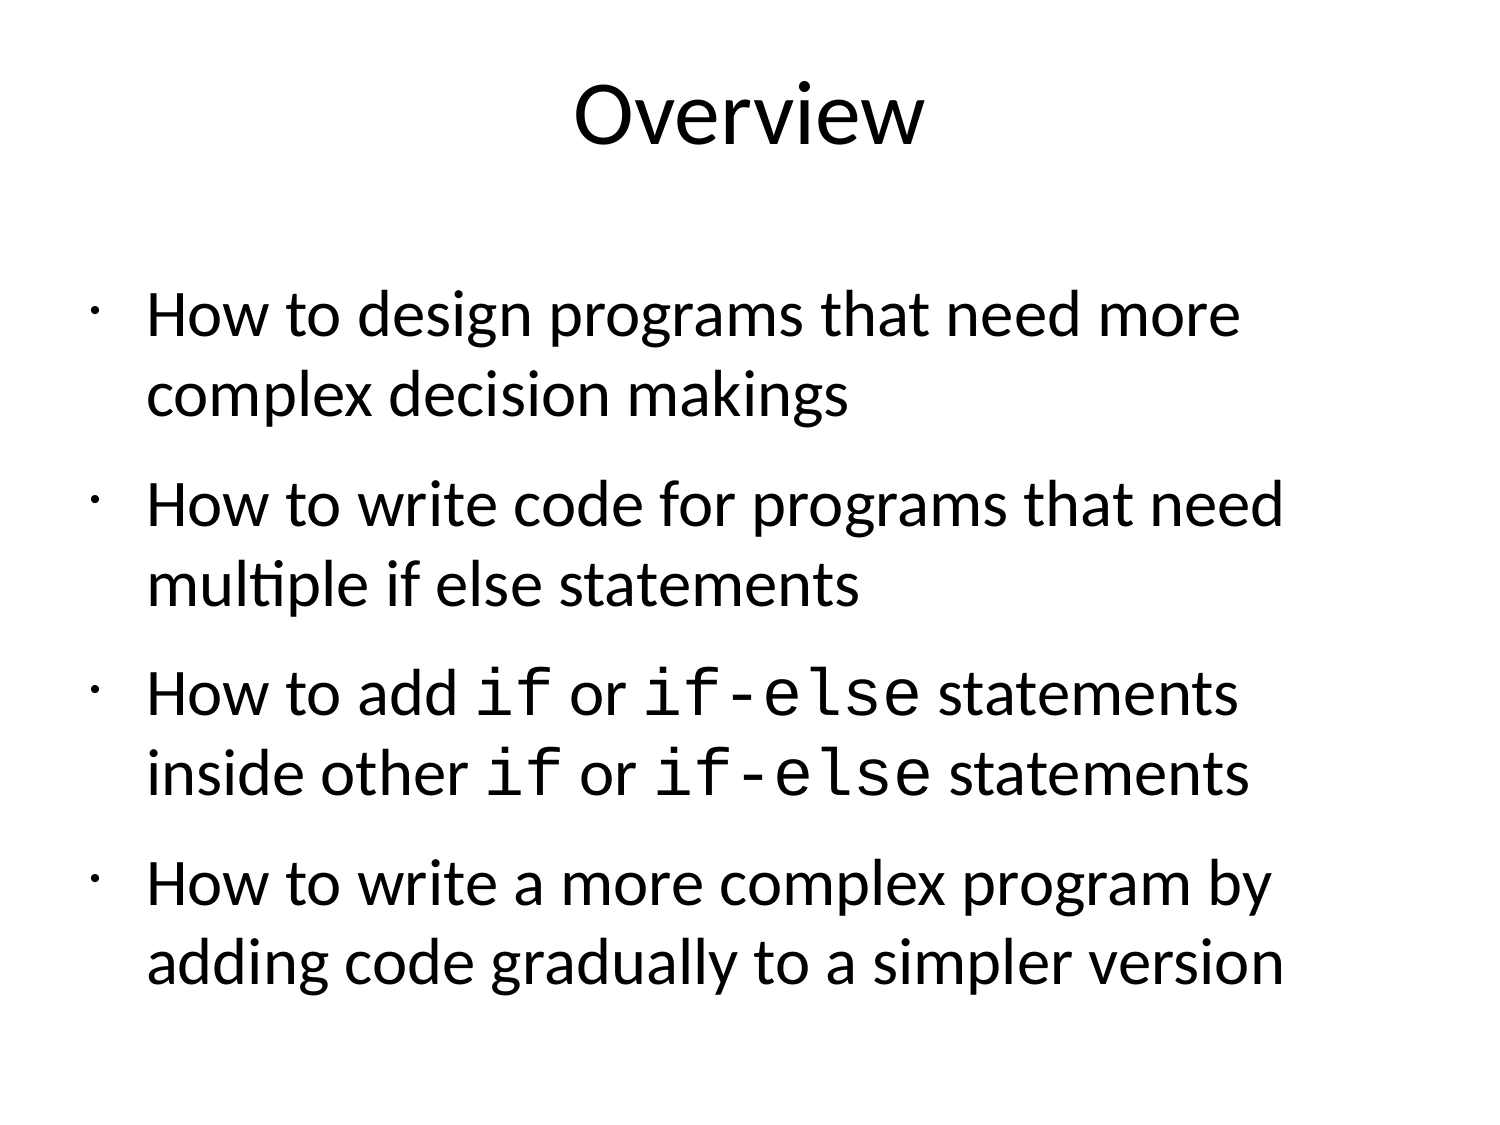

# Overview
How to design programs that need more complex decision makings
How to write code for programs that need multiple if else statements
How to add if or if-else statements inside other if or if-else statements
How to write a more complex program by adding code gradually to a simpler version